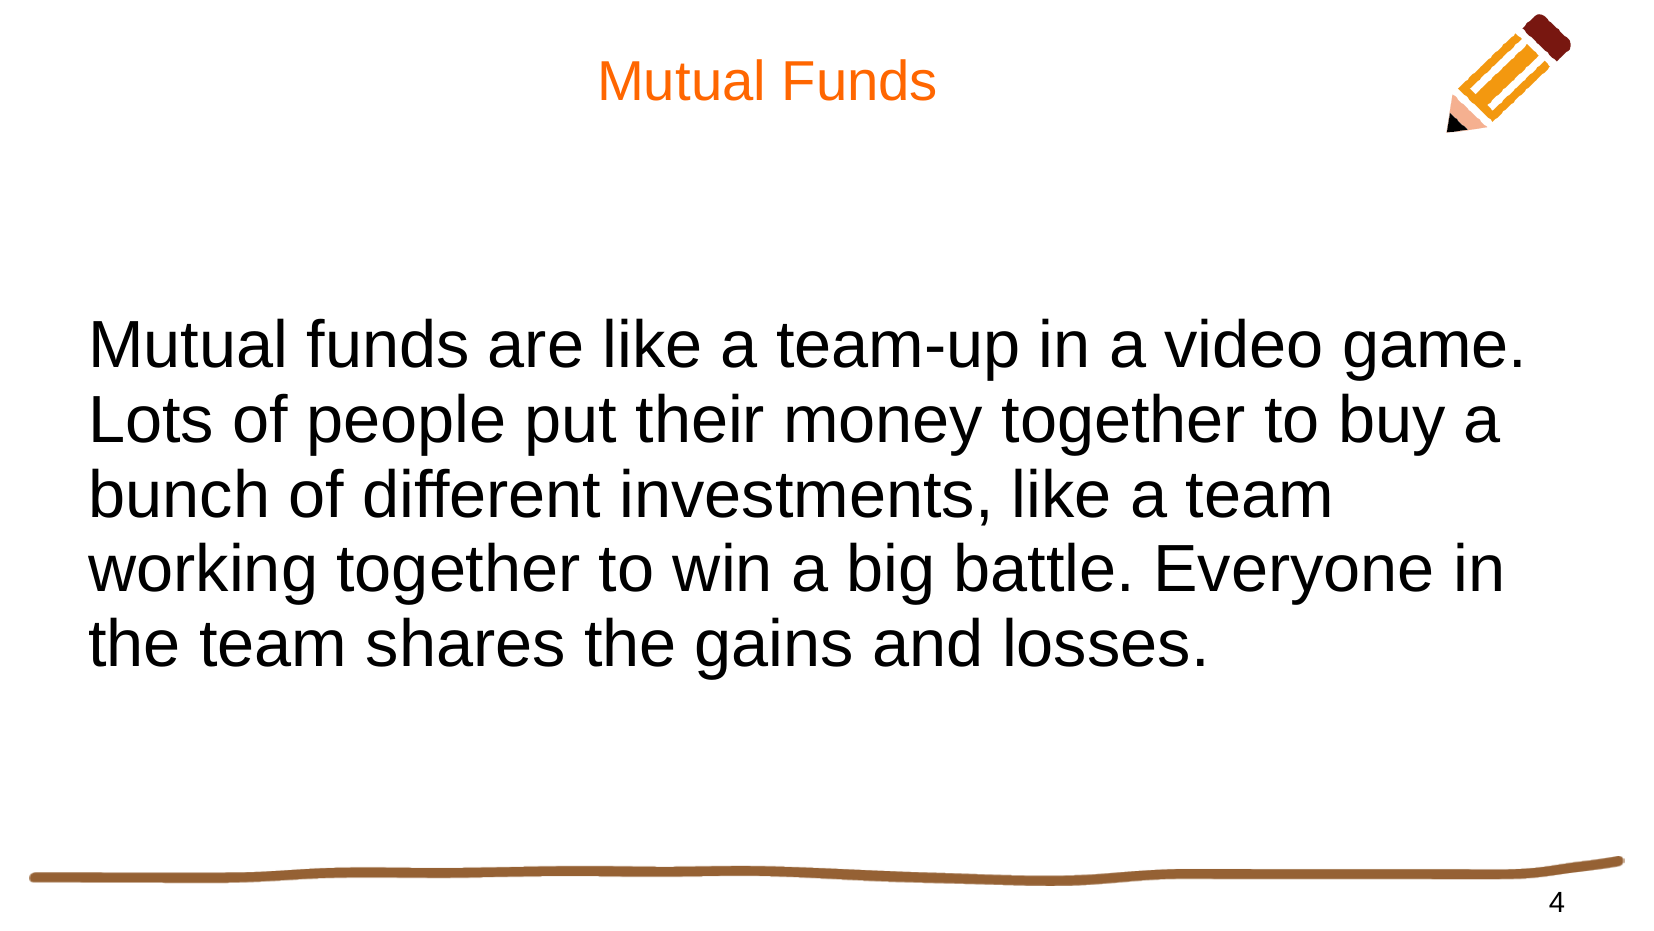

# Mutual Funds
Mutual funds are like a team-up in a video game. Lots of people put their money together to buy a bunch of different investments, like a team working together to win a big battle. Everyone in the team shares the gains and losses.
4